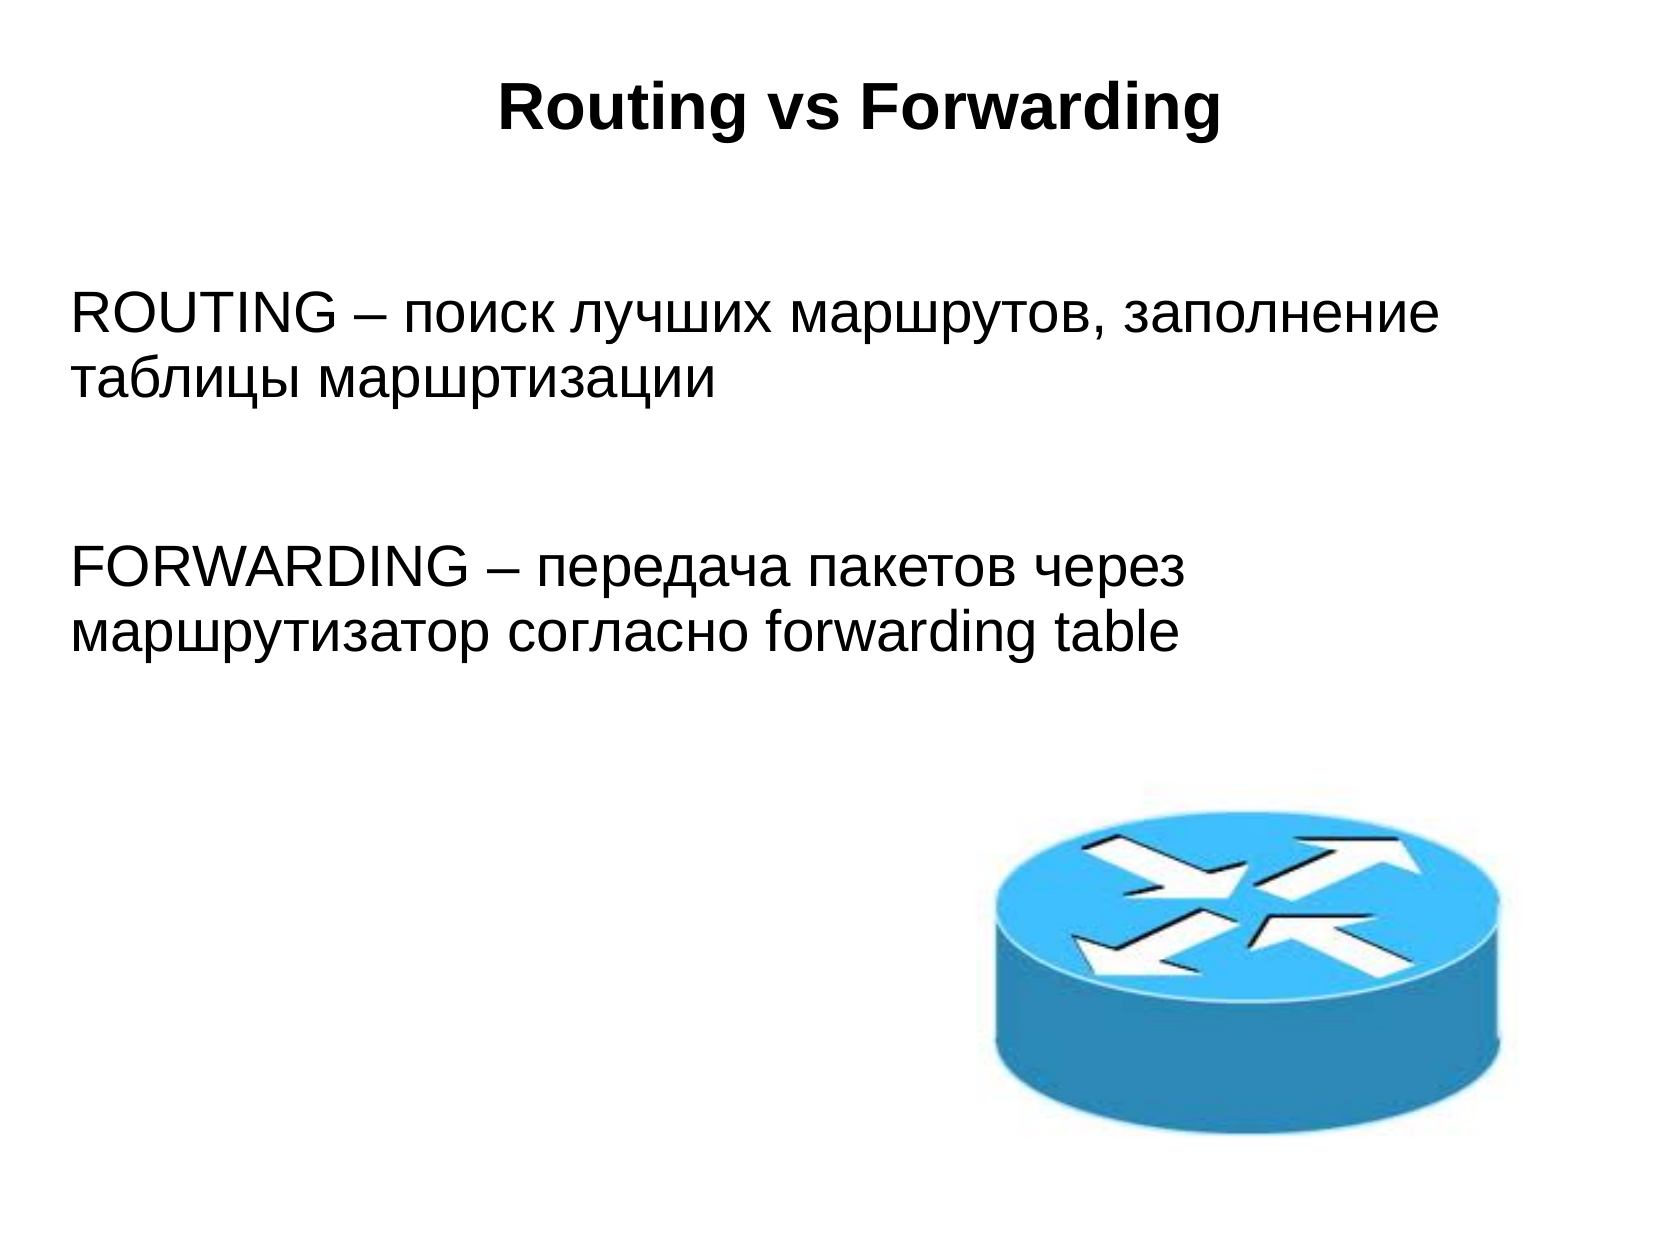

Routing vs Forwarding
# ROUTING – поиск лучших маршрутов, заполнение таблицы маршртизации
FORWARDING – передача пакетов через маршрутизатор согласно forwarding table